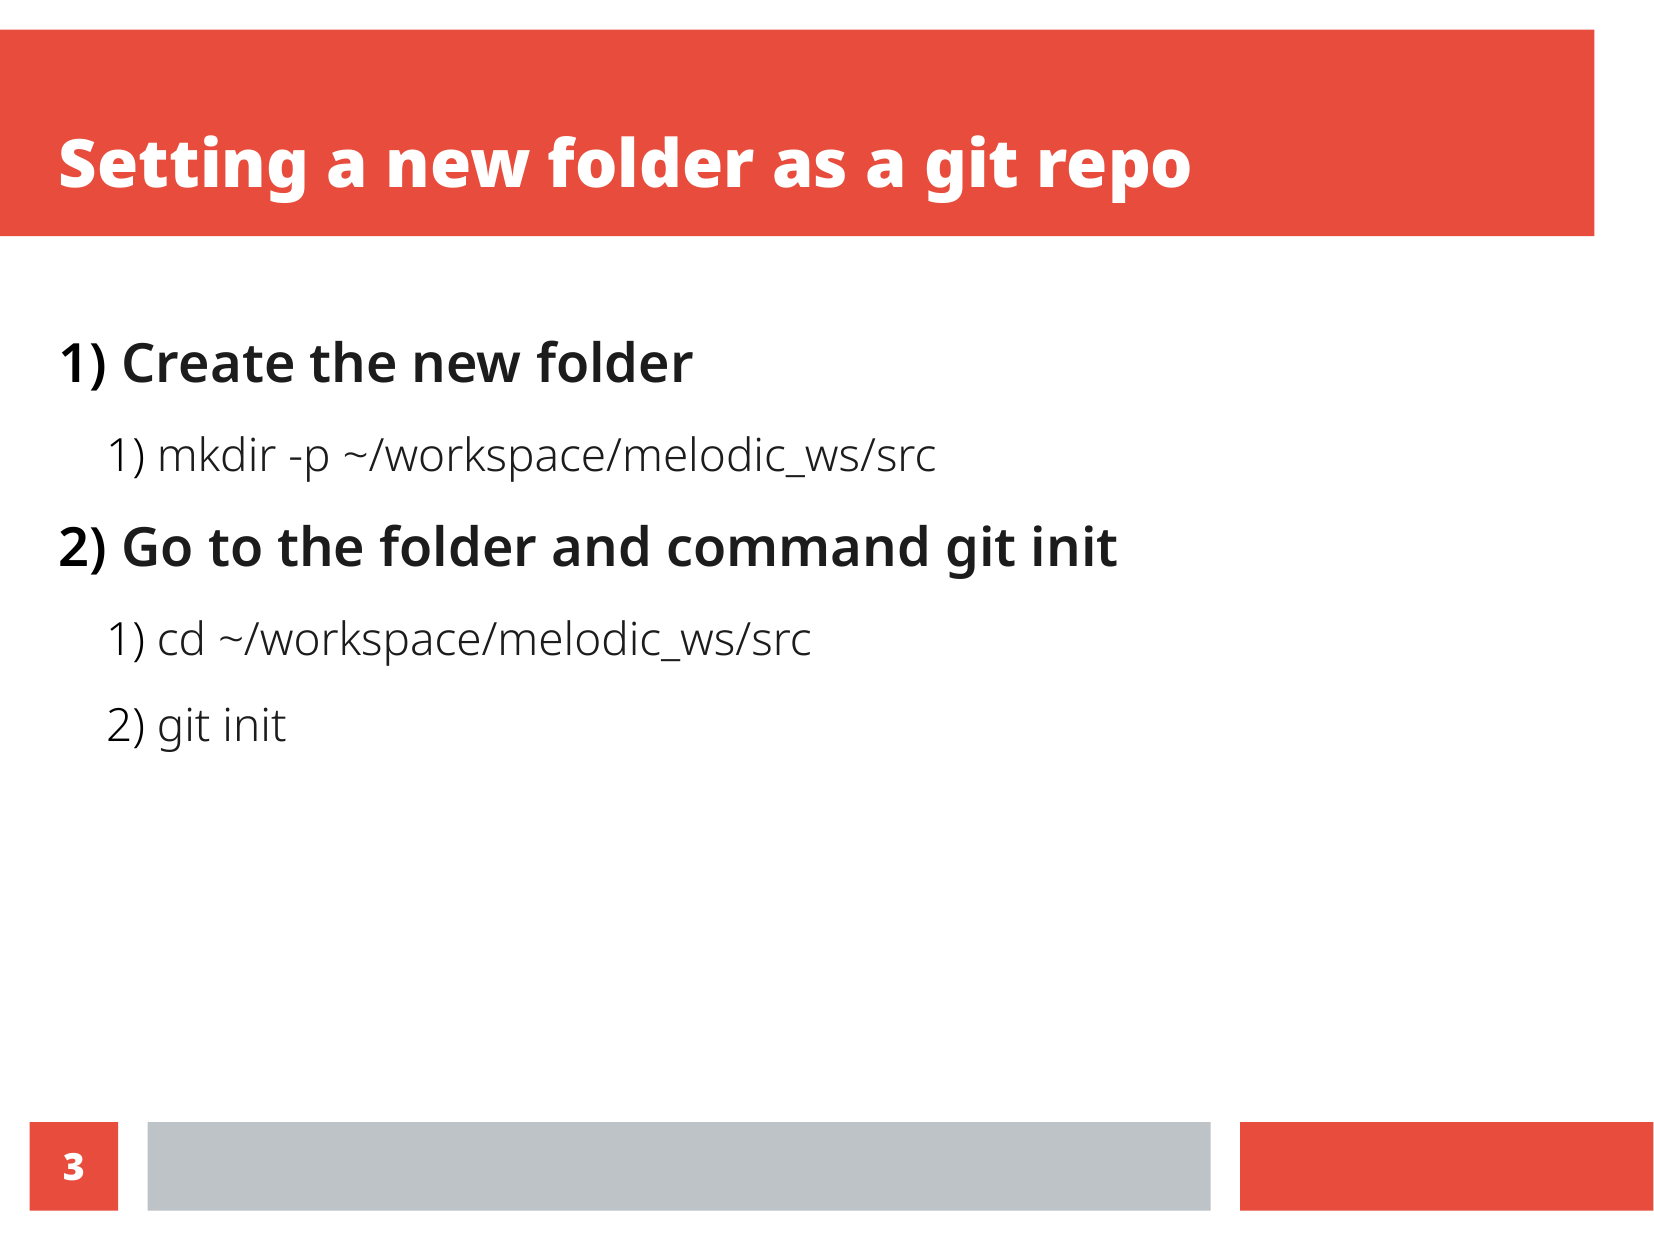

# Setting a new folder as a git repo
 Create the new folder
 mkdir -p ~/workspace/melodic_ws/src
 Go to the folder and command git init
 cd ~/workspace/melodic_ws/src
 git init
3